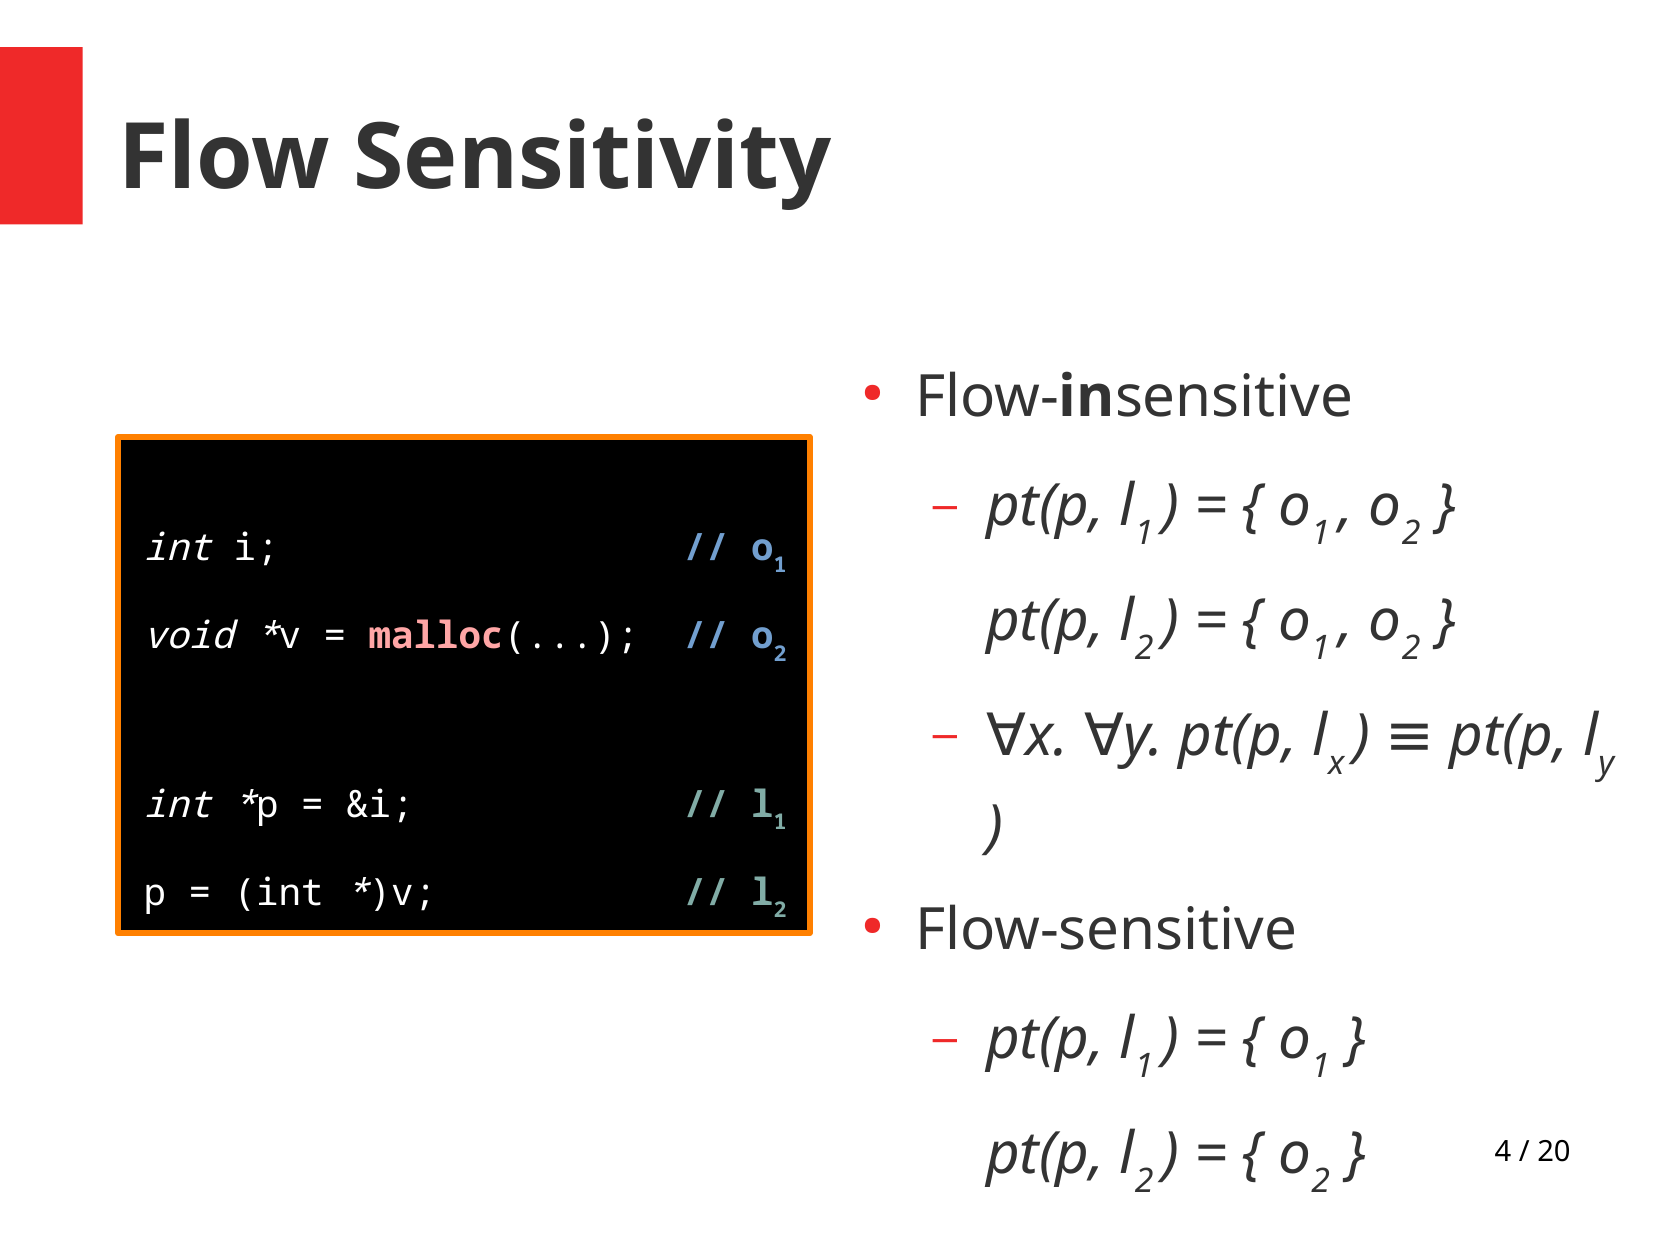

# Flow Sensitivity
Flow-insensitive
pt(p, l1 ) = { o1 , o2 }
pt(p, l2 ) = { o1 , o2 }
∀x. ∀y. pt(p, lx ) ≡ pt(p, ly )
Flow-sensitive
pt(p, l1 ) = { o1 }
pt(p, l2 ) = { o2 }
 int i; // o1
 void *v = malloc(...); // o2
 int *p = &i; // l1
 p = (int *)v; // l2
4